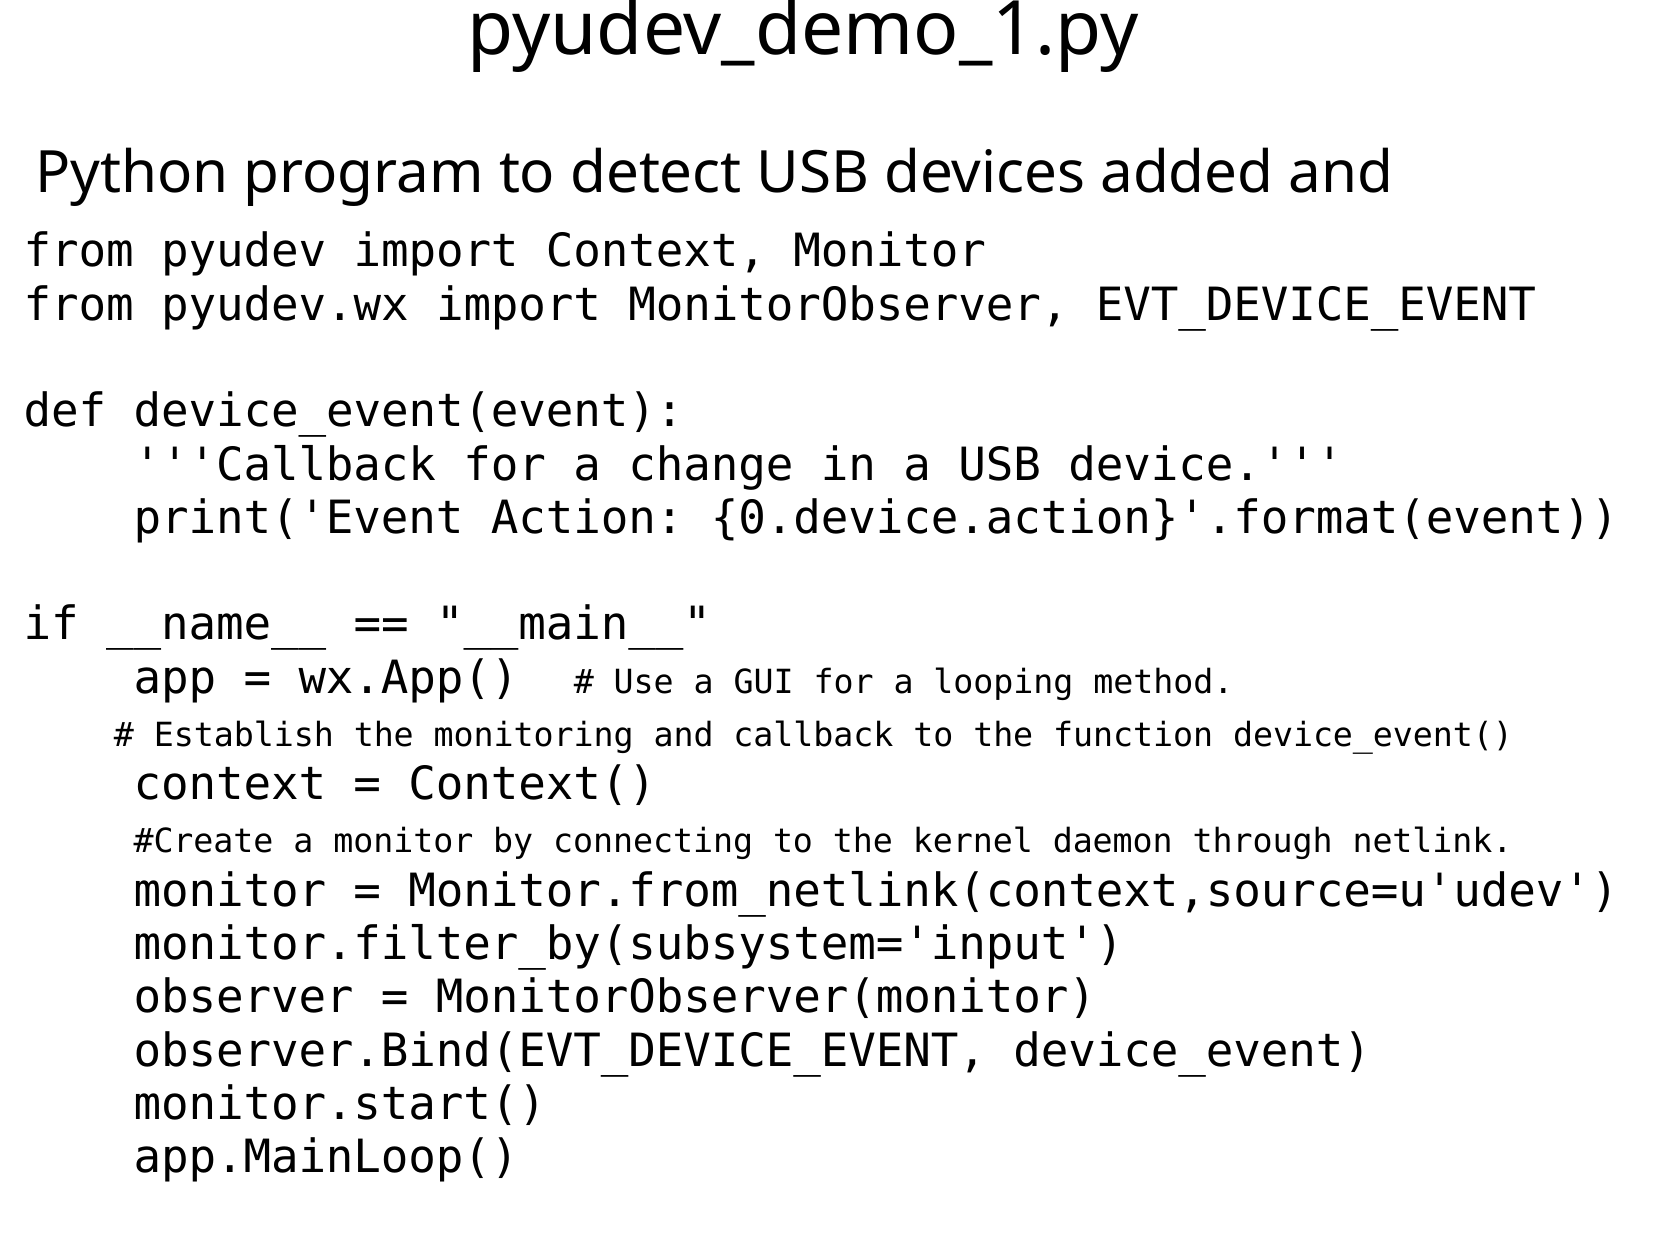

# pyudev_demo_1.py
Python program to detect USB devices added and removed...
from pyudev import Context, Monitor
from pyudev.wx import MonitorObserver, EVT_DEVICE_EVENT
def device_event(event):
 '''Callback for a change in a USB device.'''
 print('Event Action: {0.device.action}'.format(event))
if __name__ == "__main__"
 app = wx.App() # Use a GUI for a looping method.
 # Establish the monitoring and callback to the function device_event()
 context = Context()
 #Create a monitor by connecting to the kernel daemon through netlink.
 monitor = Monitor.from_netlink(context,source=u'udev')
 monitor.filter_by(subsystem='input')
 observer = MonitorObserver(monitor)
 observer.Bind(EVT_DEVICE_EVENT, device_event)
 monitor.start()
 app.MainLoop()